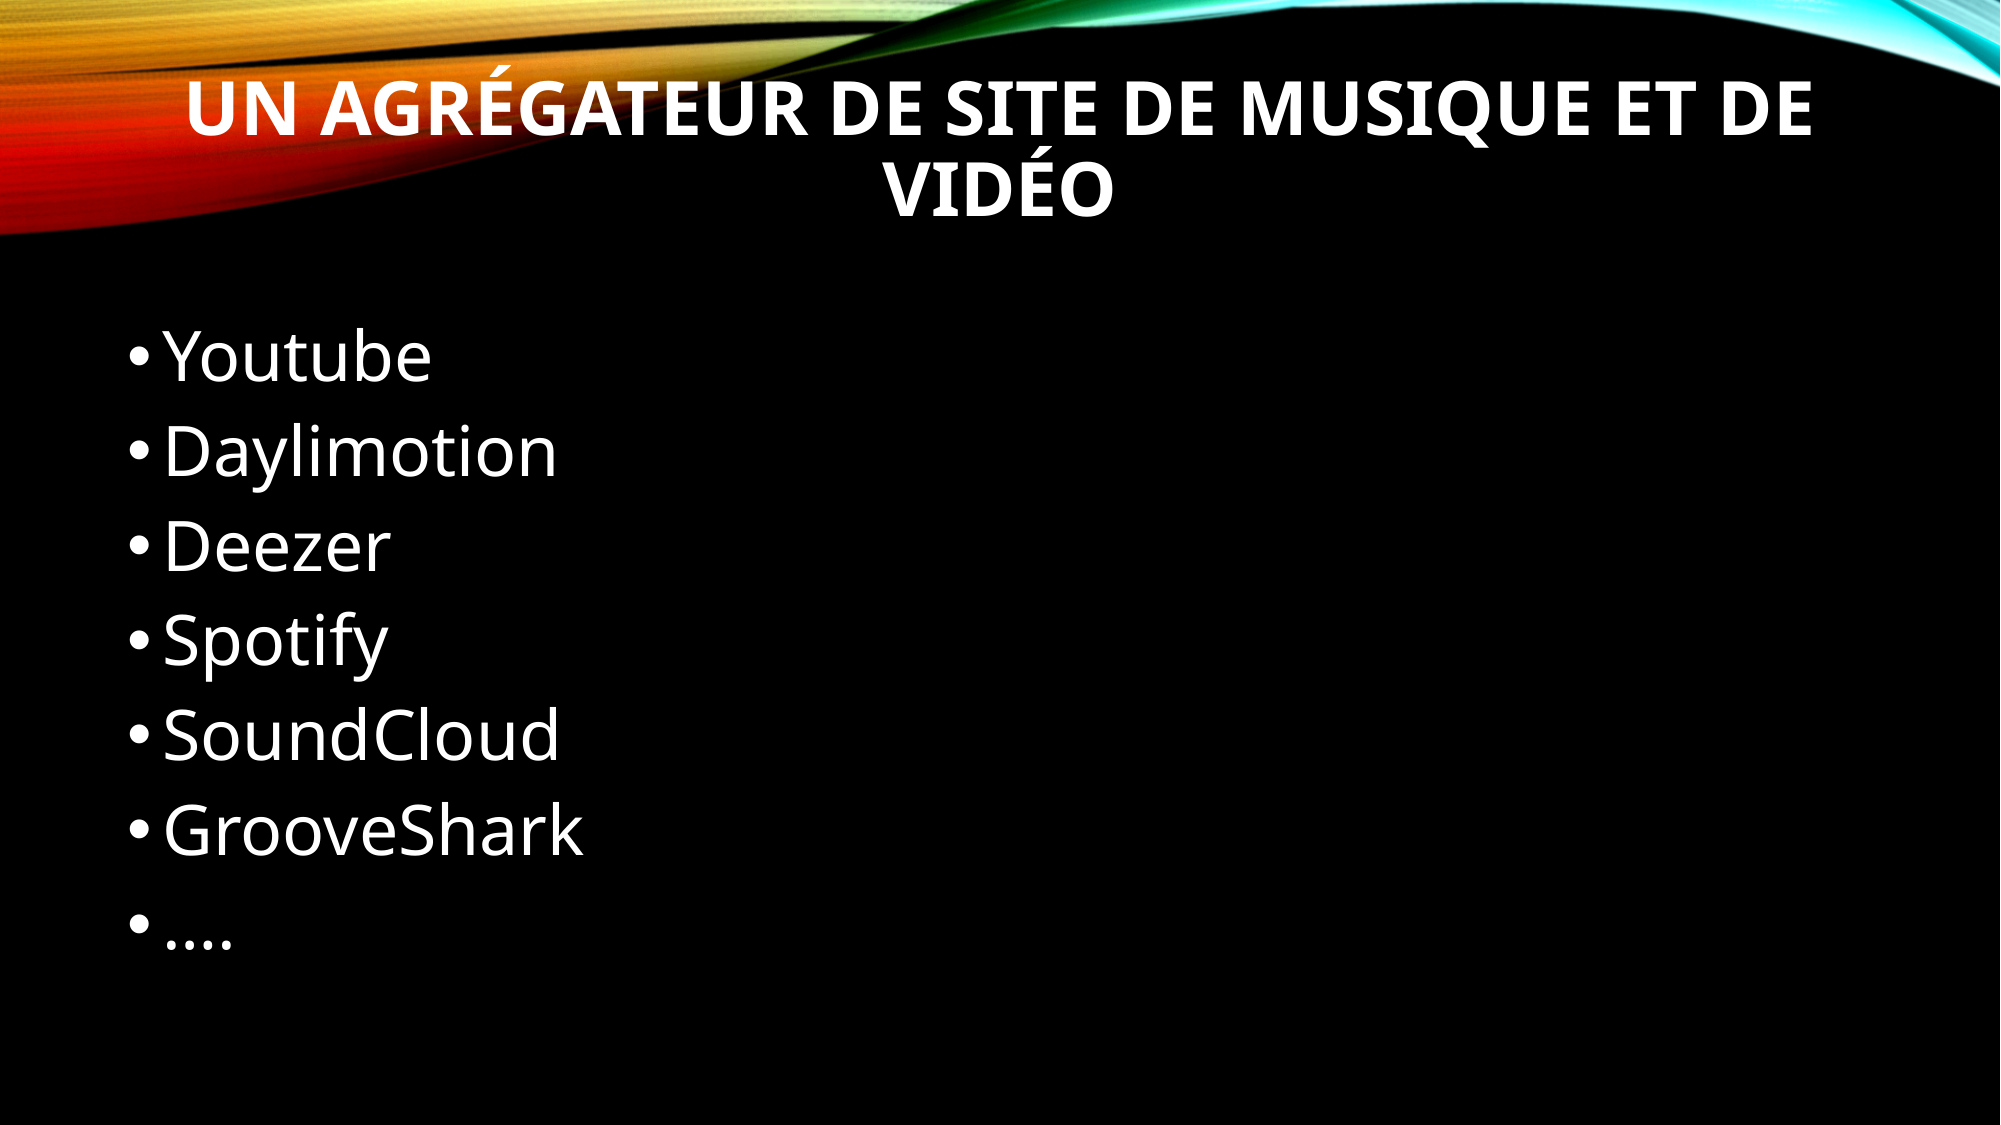

# UN agrégateur de site de musique et de vidéo
Youtube
Daylimotion
Deezer
Spotify
SoundCloud
GrooveShark
….